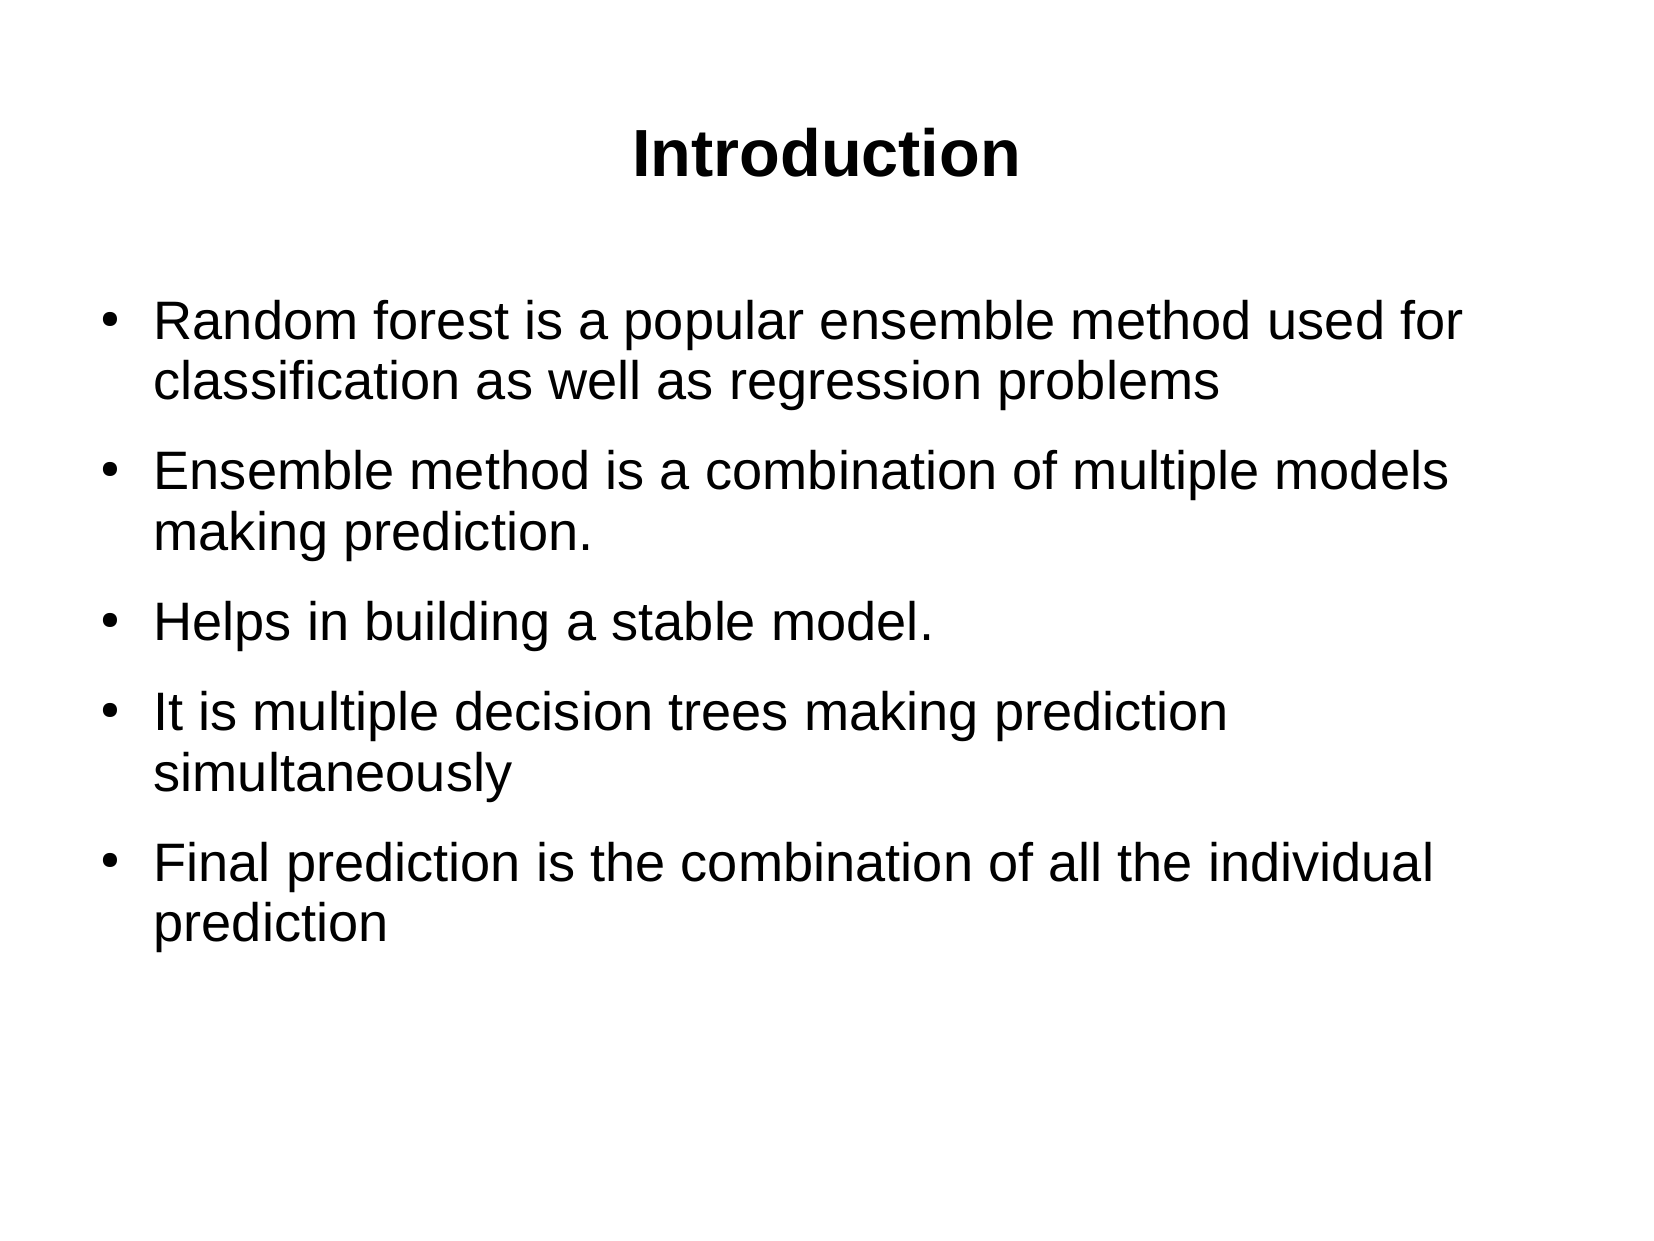

# Introduction
Random forest is a popular ensemble method used for classification as well as regression problems
Ensemble method is a combination of multiple models making prediction.
Helps in building a stable model.
It is multiple decision trees making prediction simultaneously
Final prediction is the combination of all the individual prediction